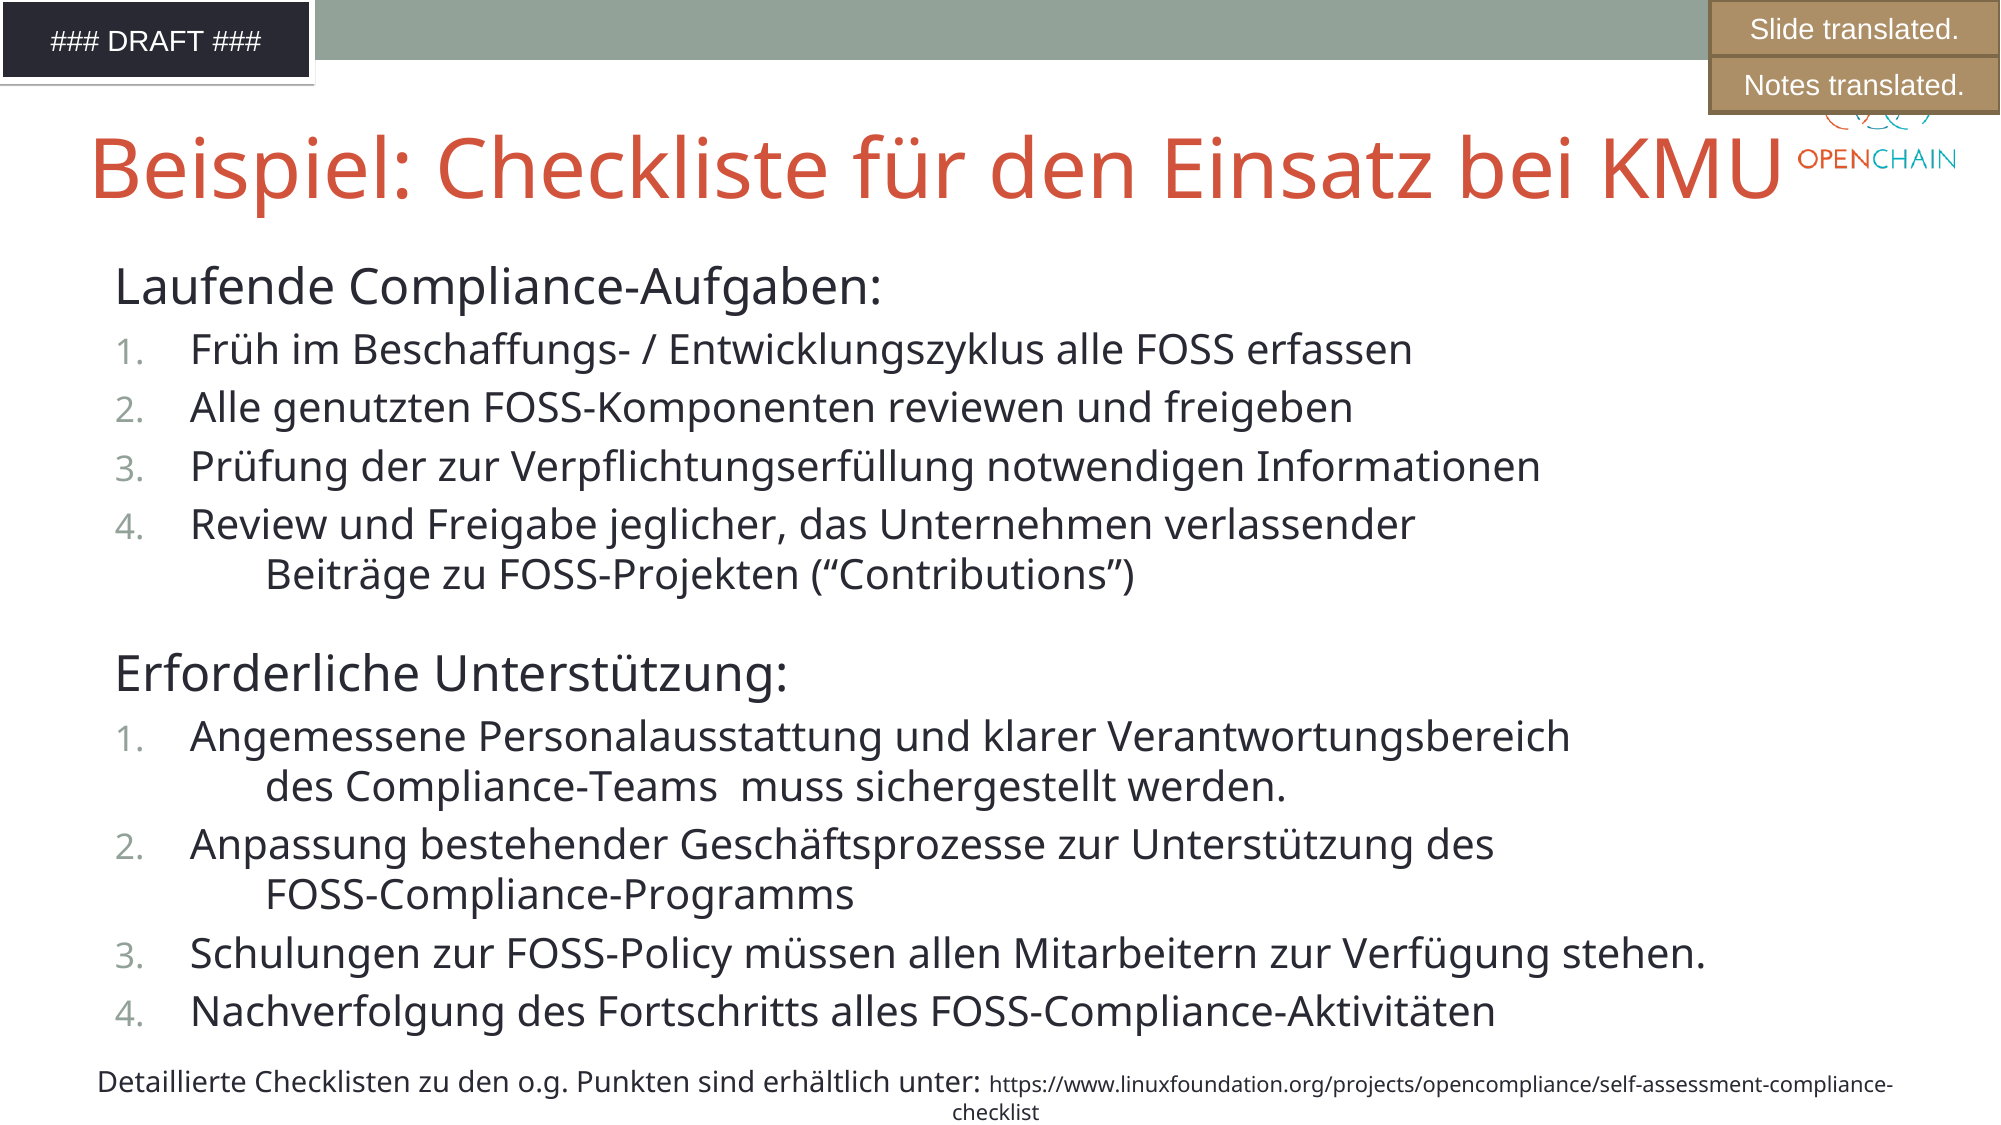

Slide translated.
Notes translated.
# Beispiel: Checkliste für den Einsatz bei KMU
Laufende Compliance-Aufgaben:
Früh im Beschaffungs- / Entwicklungszyklus alle FOSS erfassen
Alle genutzten FOSS-Komponenten reviewen und freigeben
Prüfung der zur Verpflichtungserfüllung notwendigen Informationen
Review und Freigabe jeglicher, das Unternehmen verlassender
Beiträge zu FOSS-Projekten (“Contributions”)
Erforderliche Unterstützung:
Angemessene Personalausstattung und klarer Verantwortungsbereich
des Compliance-Teams  muss sichergestellt werden.
Anpassung bestehender Geschäftsprozesse zur Unterstützung des
FOSS-Compliance-Programms
Schulungen zur FOSS-Policy müssen allen Mitarbeitern zur Verfügung stehen.
Nachverfolgung des Fortschritts alles FOSS-Compliance-Aktivitäten
Detaillierte Checklisten zu den o.g. Punkten sind erhältlich unter: https://www.linuxfoundation.org/projects/opencompliance/self-assessment-compliance-checklist